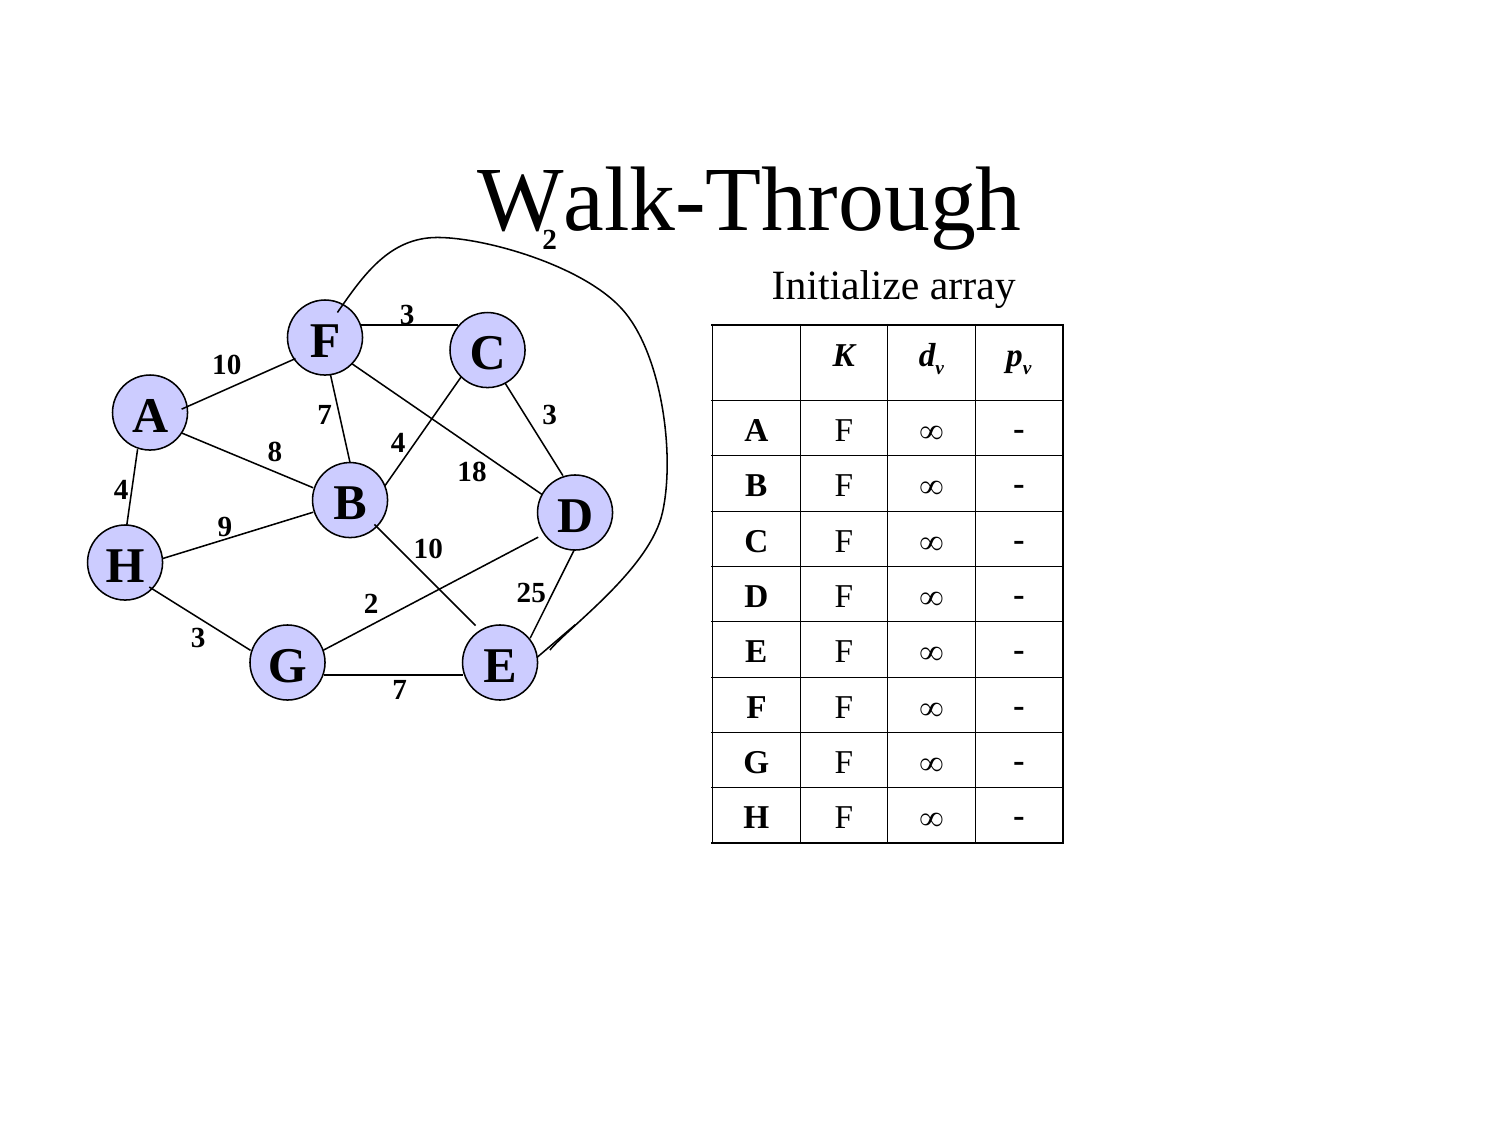

# Walk-Through
2
Initialize array
3
F
C
| | K | dv | pv |
| --- | --- | --- | --- |
| A | F |  |  |
| B | F |  |  |
| C | F |  |  |
| D | F |  |  |
| E | F |  |  |
| F | F |  |  |
| G | F |  |  |
| H | F |  |  |
10
A
7
3
4
8
18
4
B
D
9
10
H
25
2
3
G
E
7